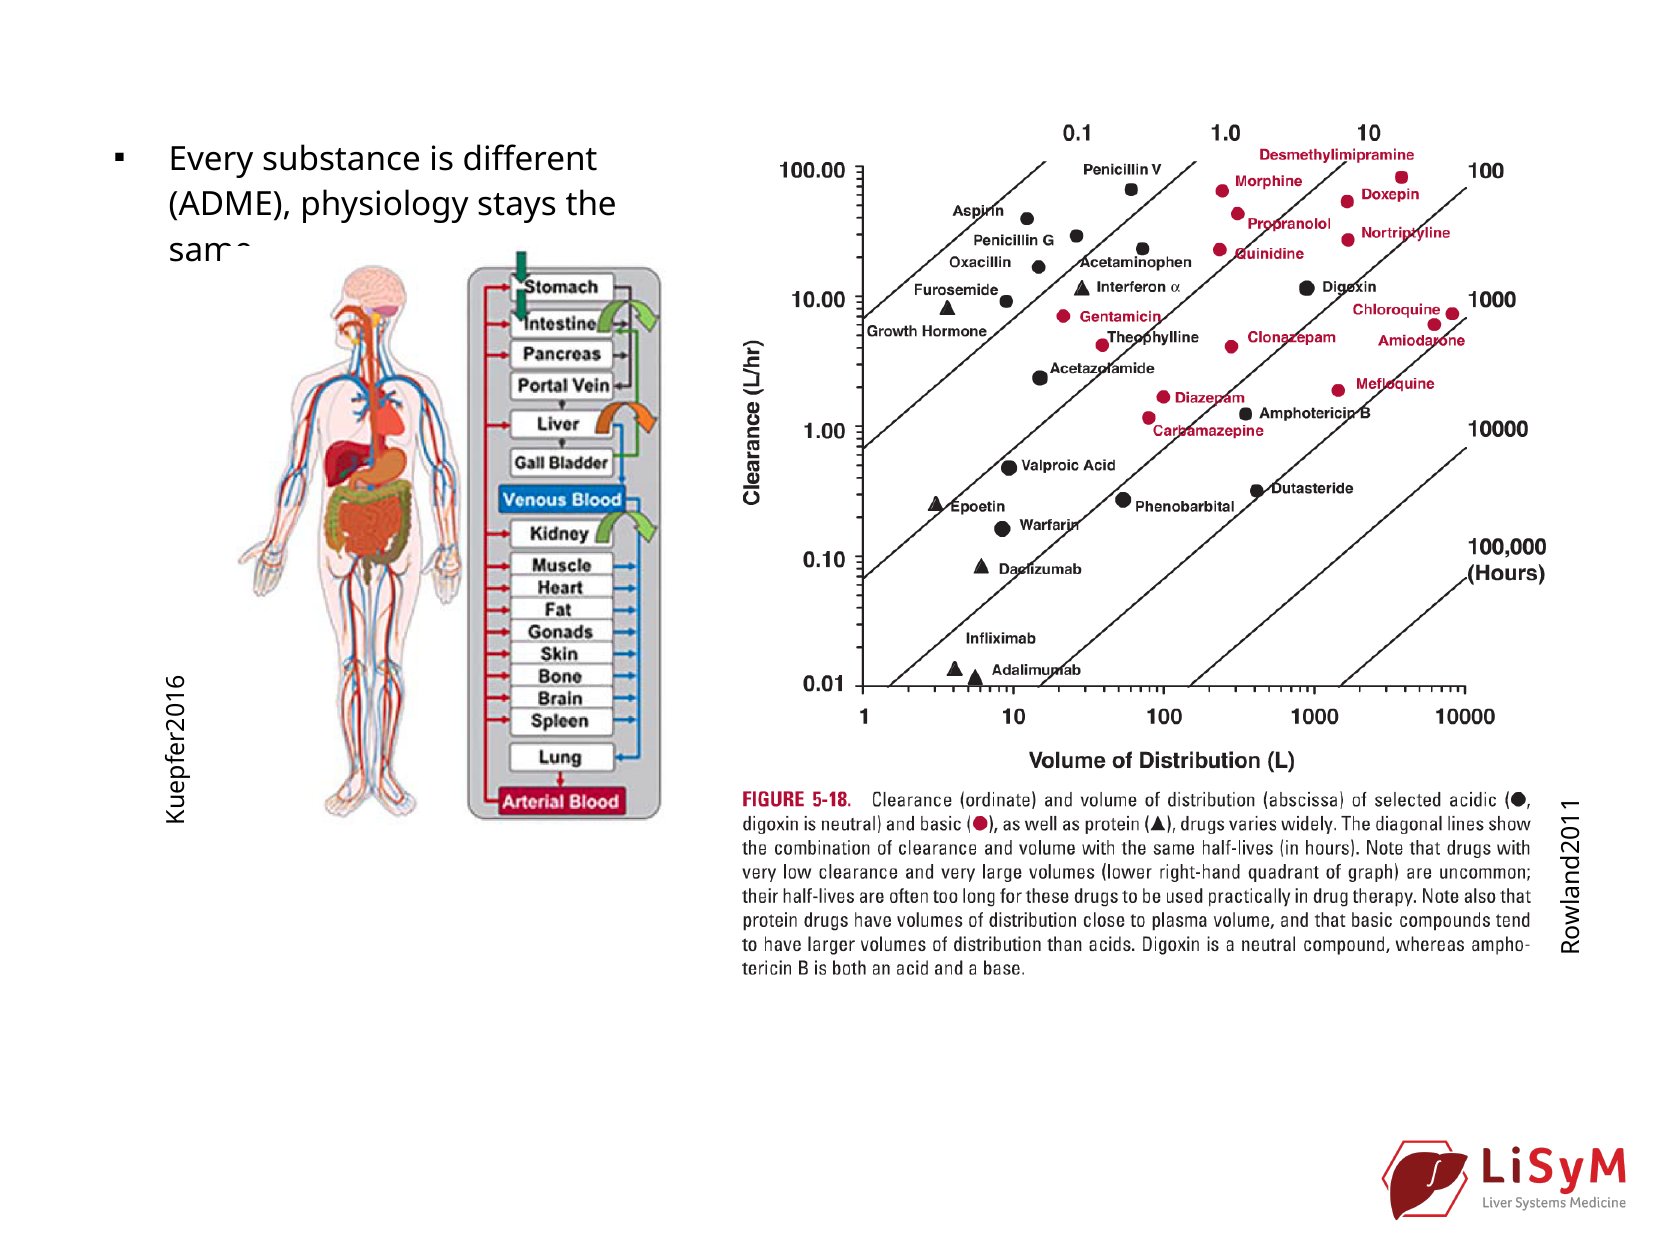

# Every substance is different (ADME), physiology stays the same
Kuepfer2016
Rowland2011